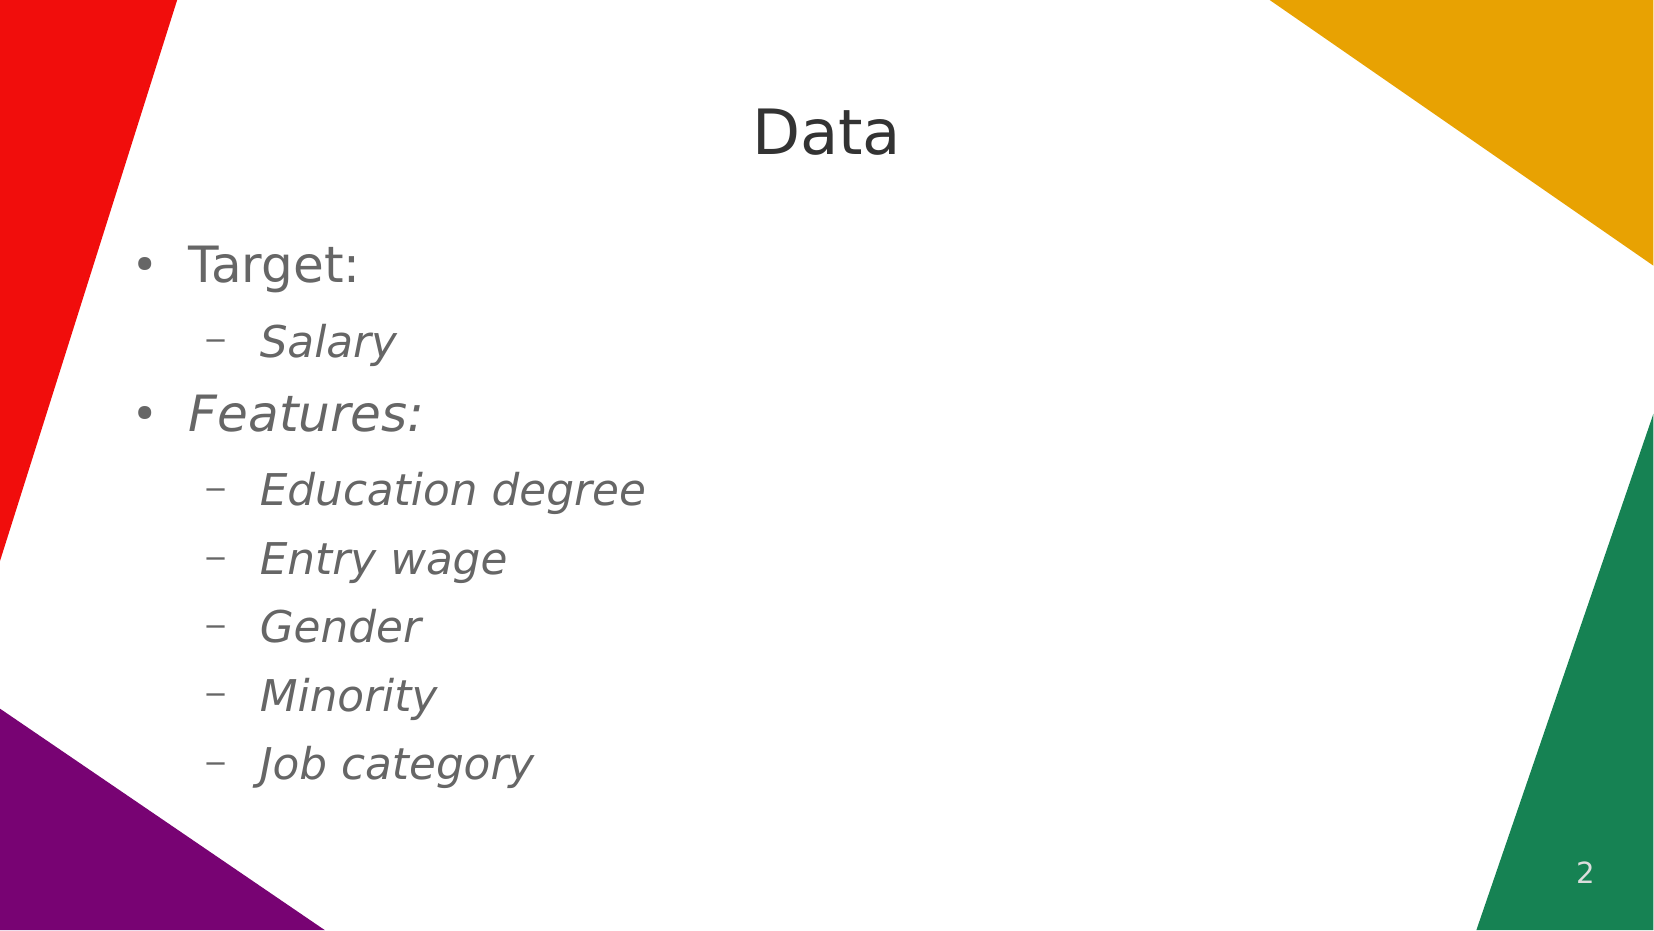

# Data
Target:
Salary
Features:
Education degree
Entry wage
Gender
Minority
Job category
2